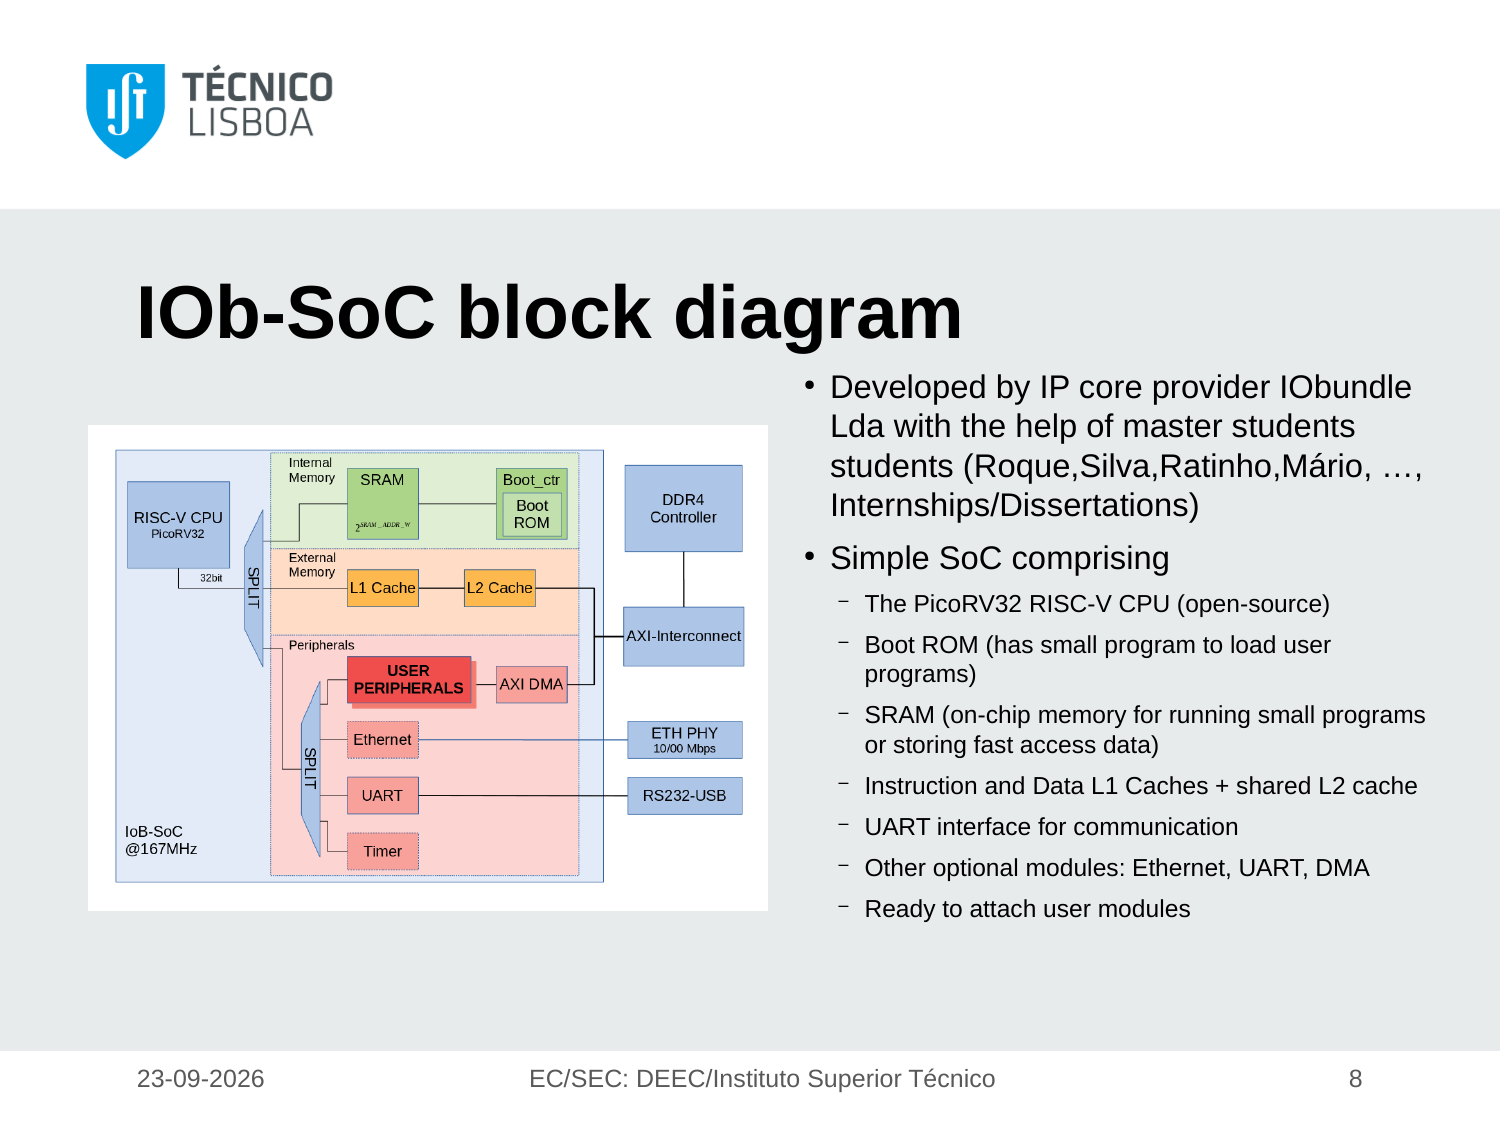

# IOb-SoC block diagram
Developed by IP core provider IObundle Lda with the help of master students students (Roque,Silva,Ratinho,Mário, …, Internships/Dissertations)
Simple SoC comprising
The PicoRV32 RISC-V CPU (open-source)
Boot ROM (has small program to load user programs)
SRAM (on-chip memory for running small programs or storing fast access data)
Instruction and Data L1 Caches + shared L2 cache
UART interface for communication
Other optional modules: Ethernet, UART, DMA
Ready to attach user modules
EC/SEC: DEEC/Instituto Superior Técnico